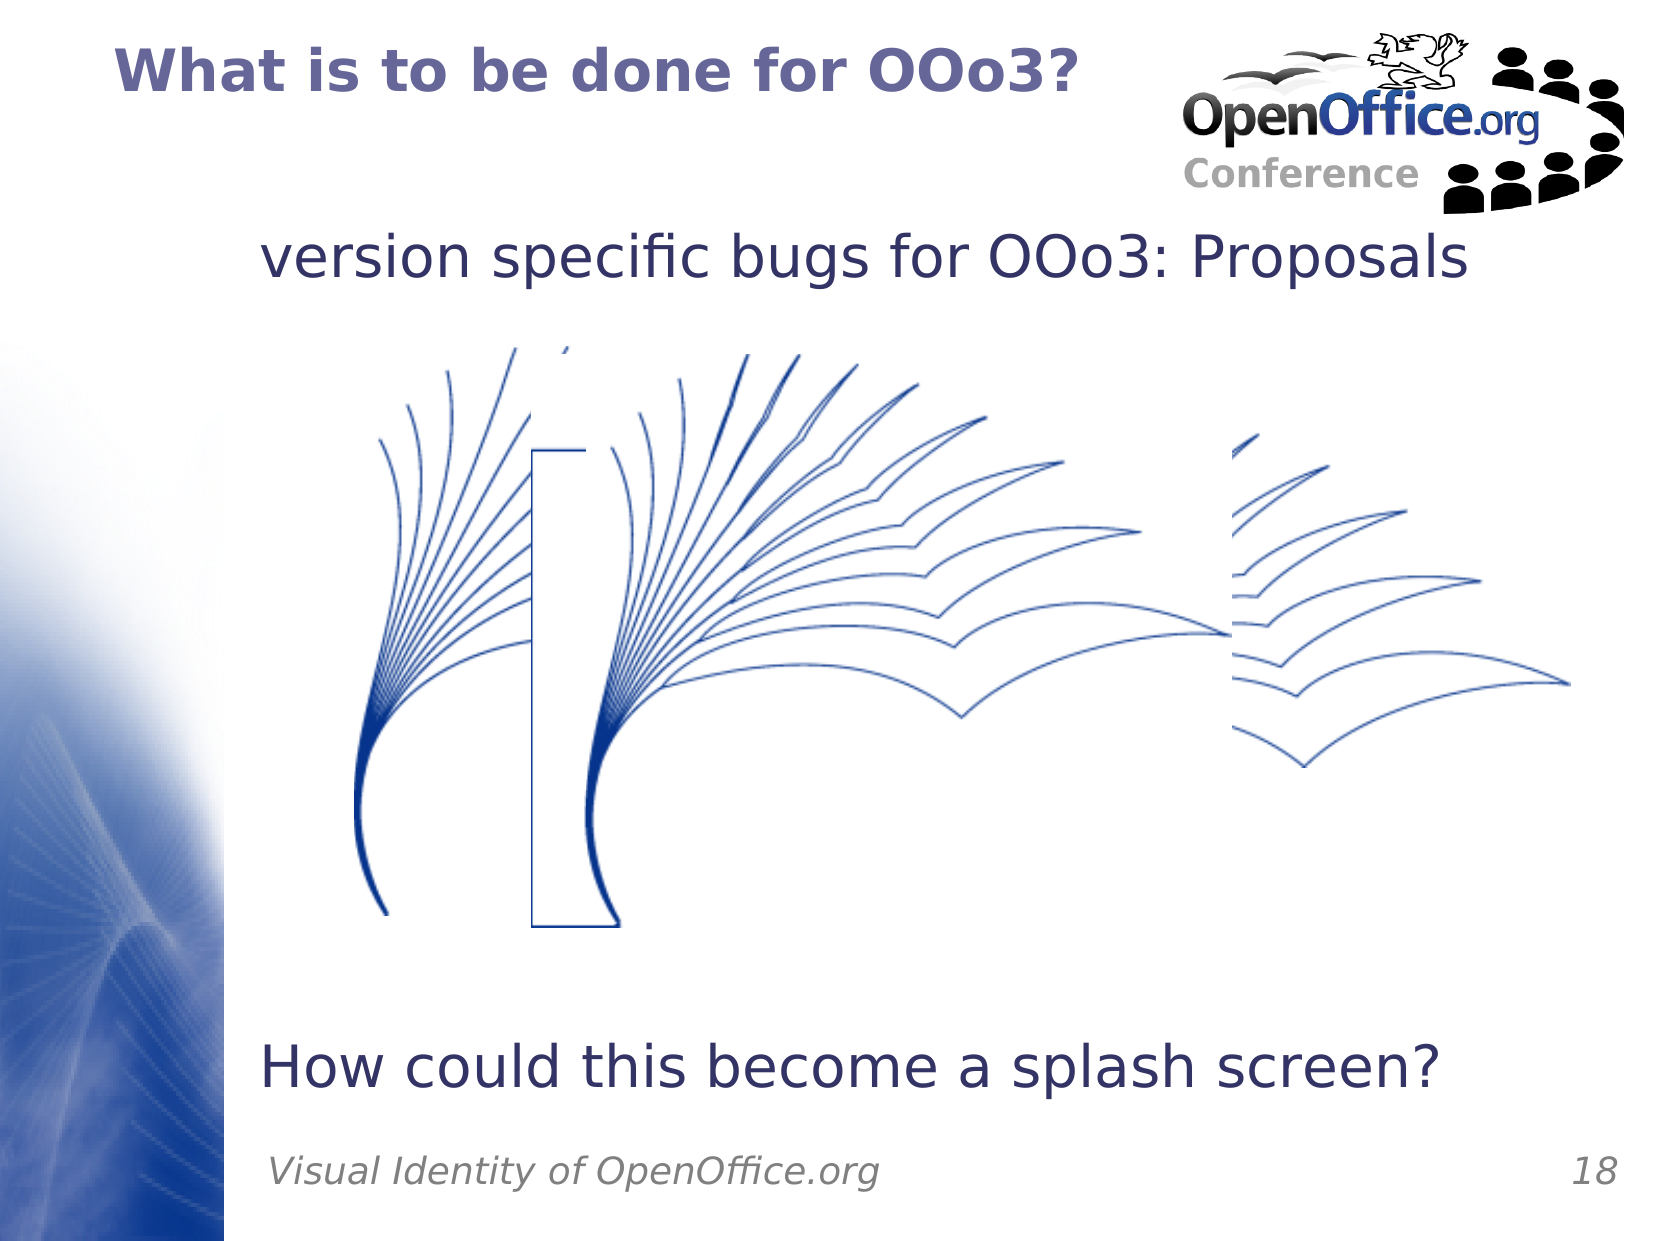

# What is to be done for OOo3?
 version specific bugs for OOo3: Proposals
 How could this become a splash screen?